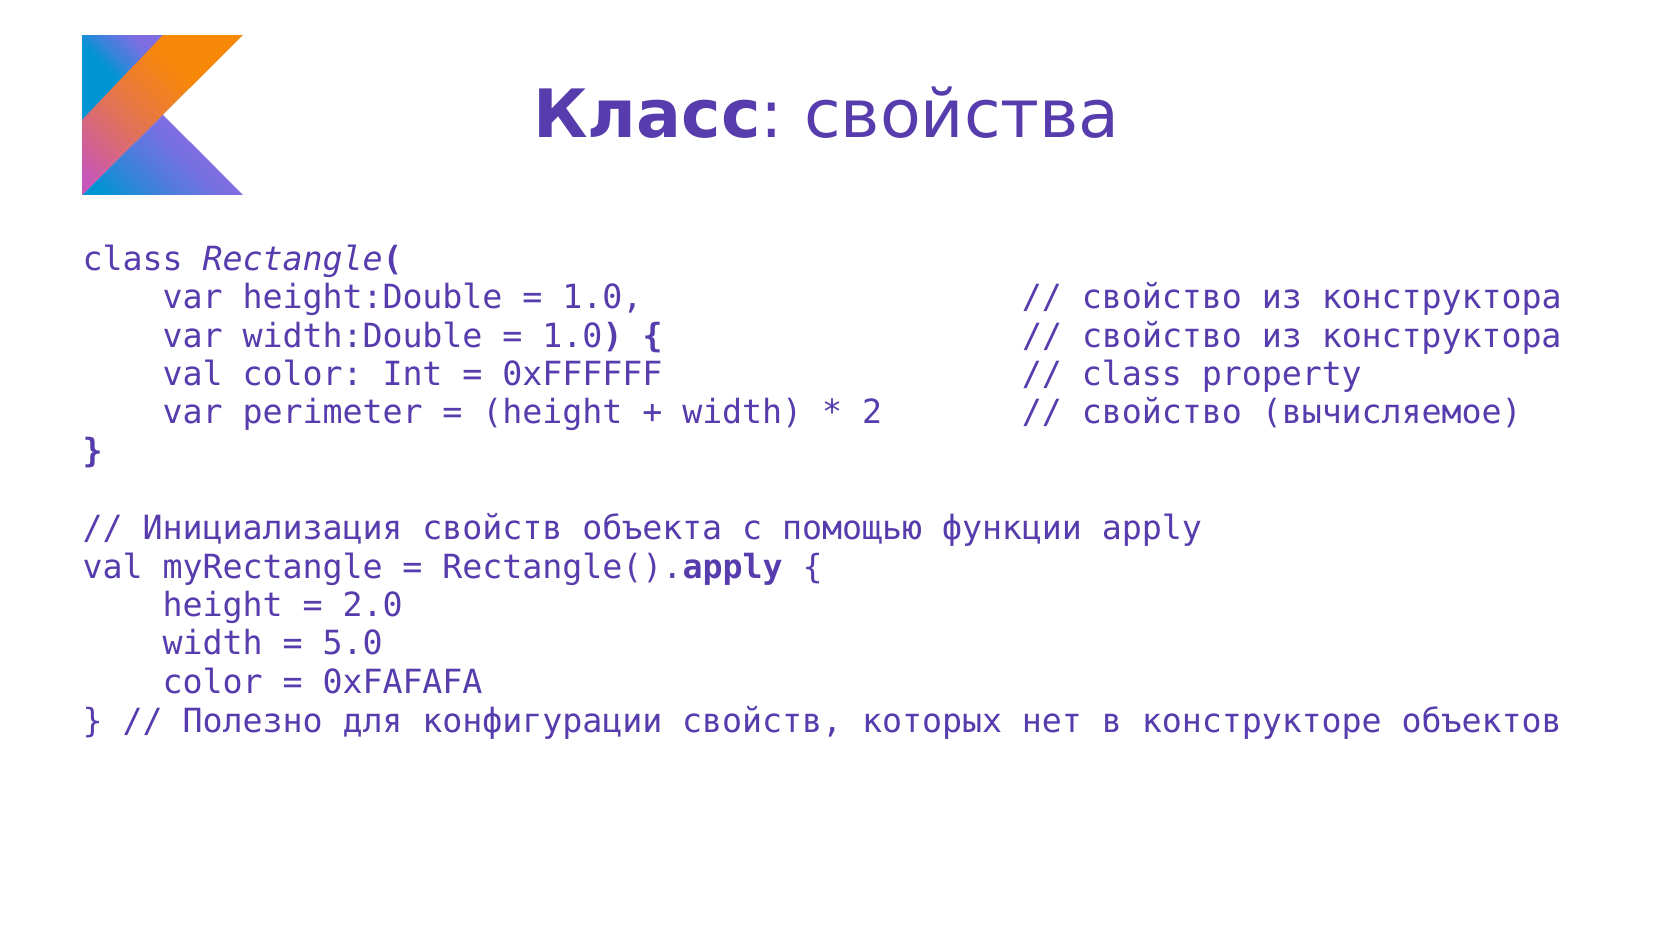

# Класс: свойства
class Rectangle(
 var height:Double = 1.0, // свойство из конструктора
 var width:Double = 1.0) { // свойство из конструктора
 val color: Int = 0xFFFFFF // class property
 var perimeter = (height + width) * 2 // свойство (вычисляемое)
}
// Инициализация свойств объекта с помощью функции apply
val myRectangle = Rectangle().apply {
 height = 2.0
 width = 5.0
 color = 0xFAFAFA
} // Полезно для конфигурации свойств, которых нет в конструкторе объектов